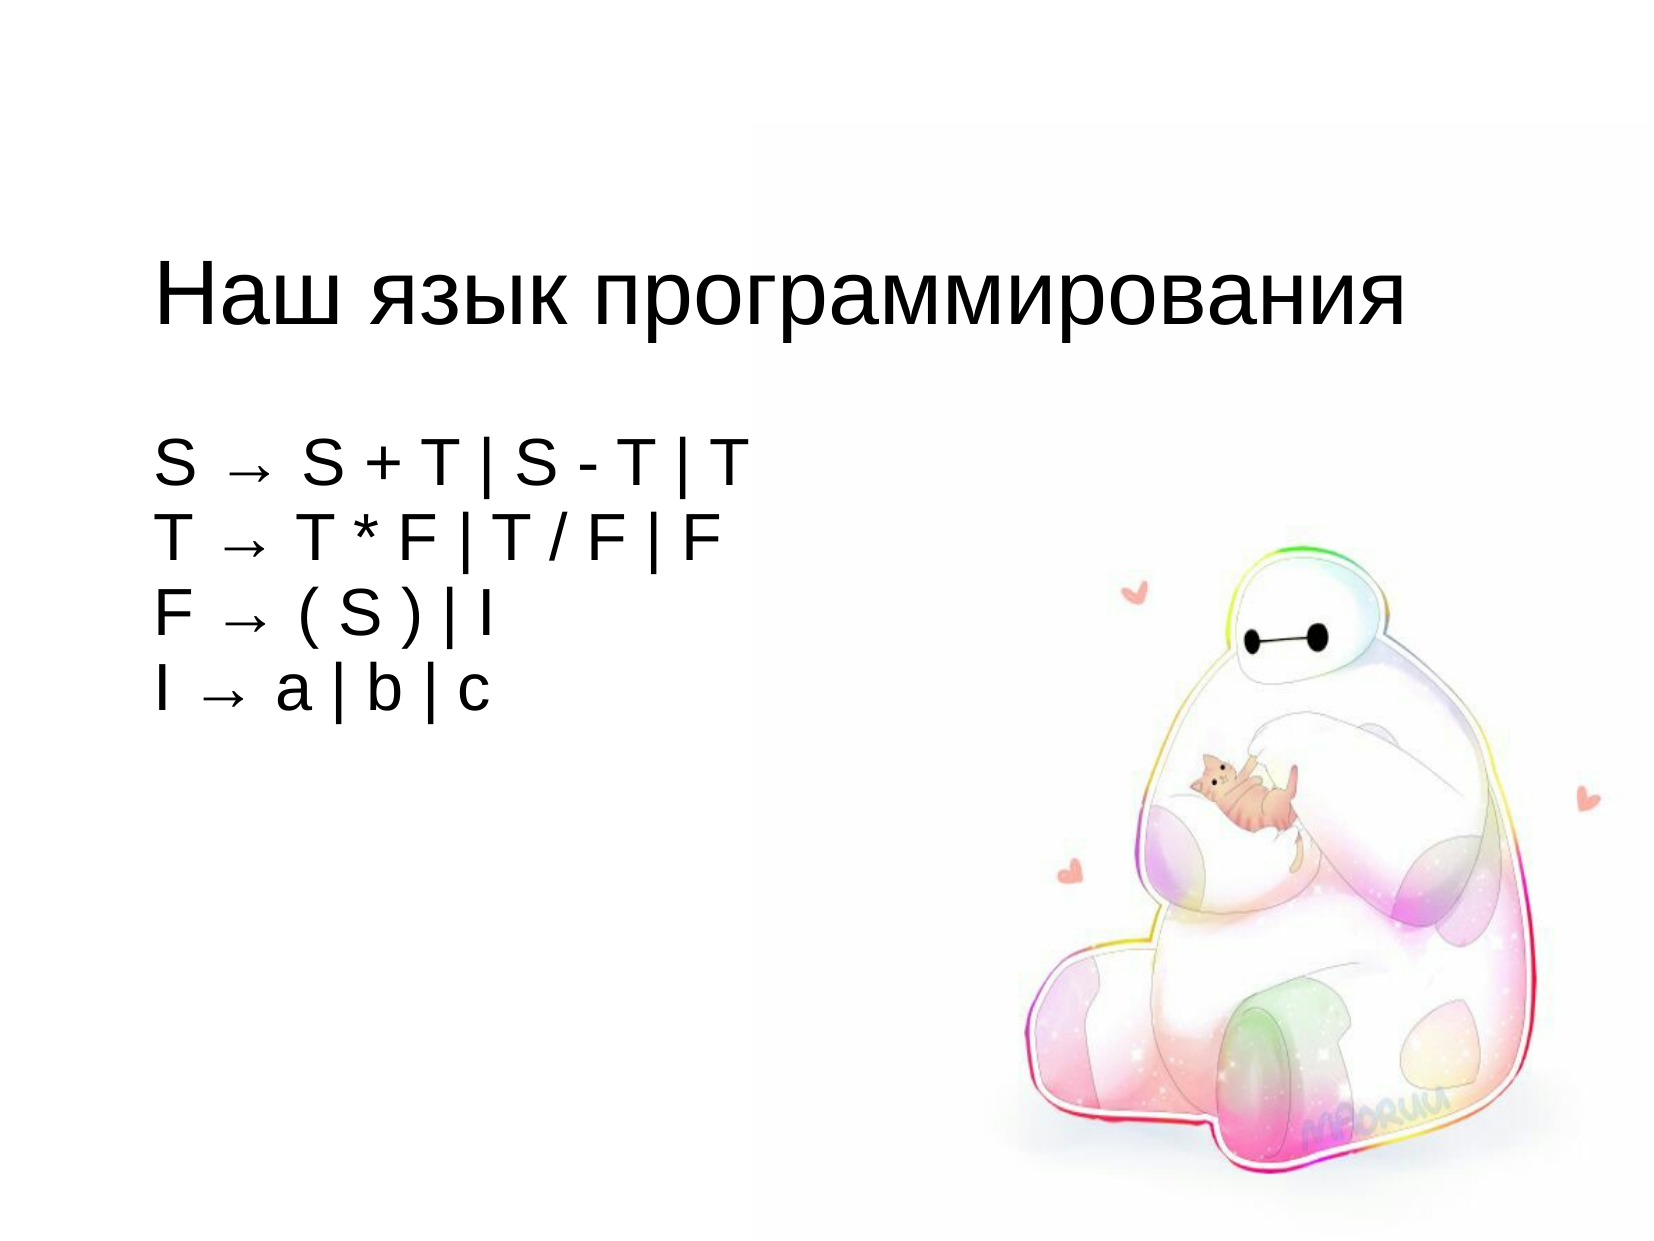

# Наш язык программирования
S → S + T | S - T | T
T → T * F | T / F | F
F → ( S ) | I
I → a | b | c